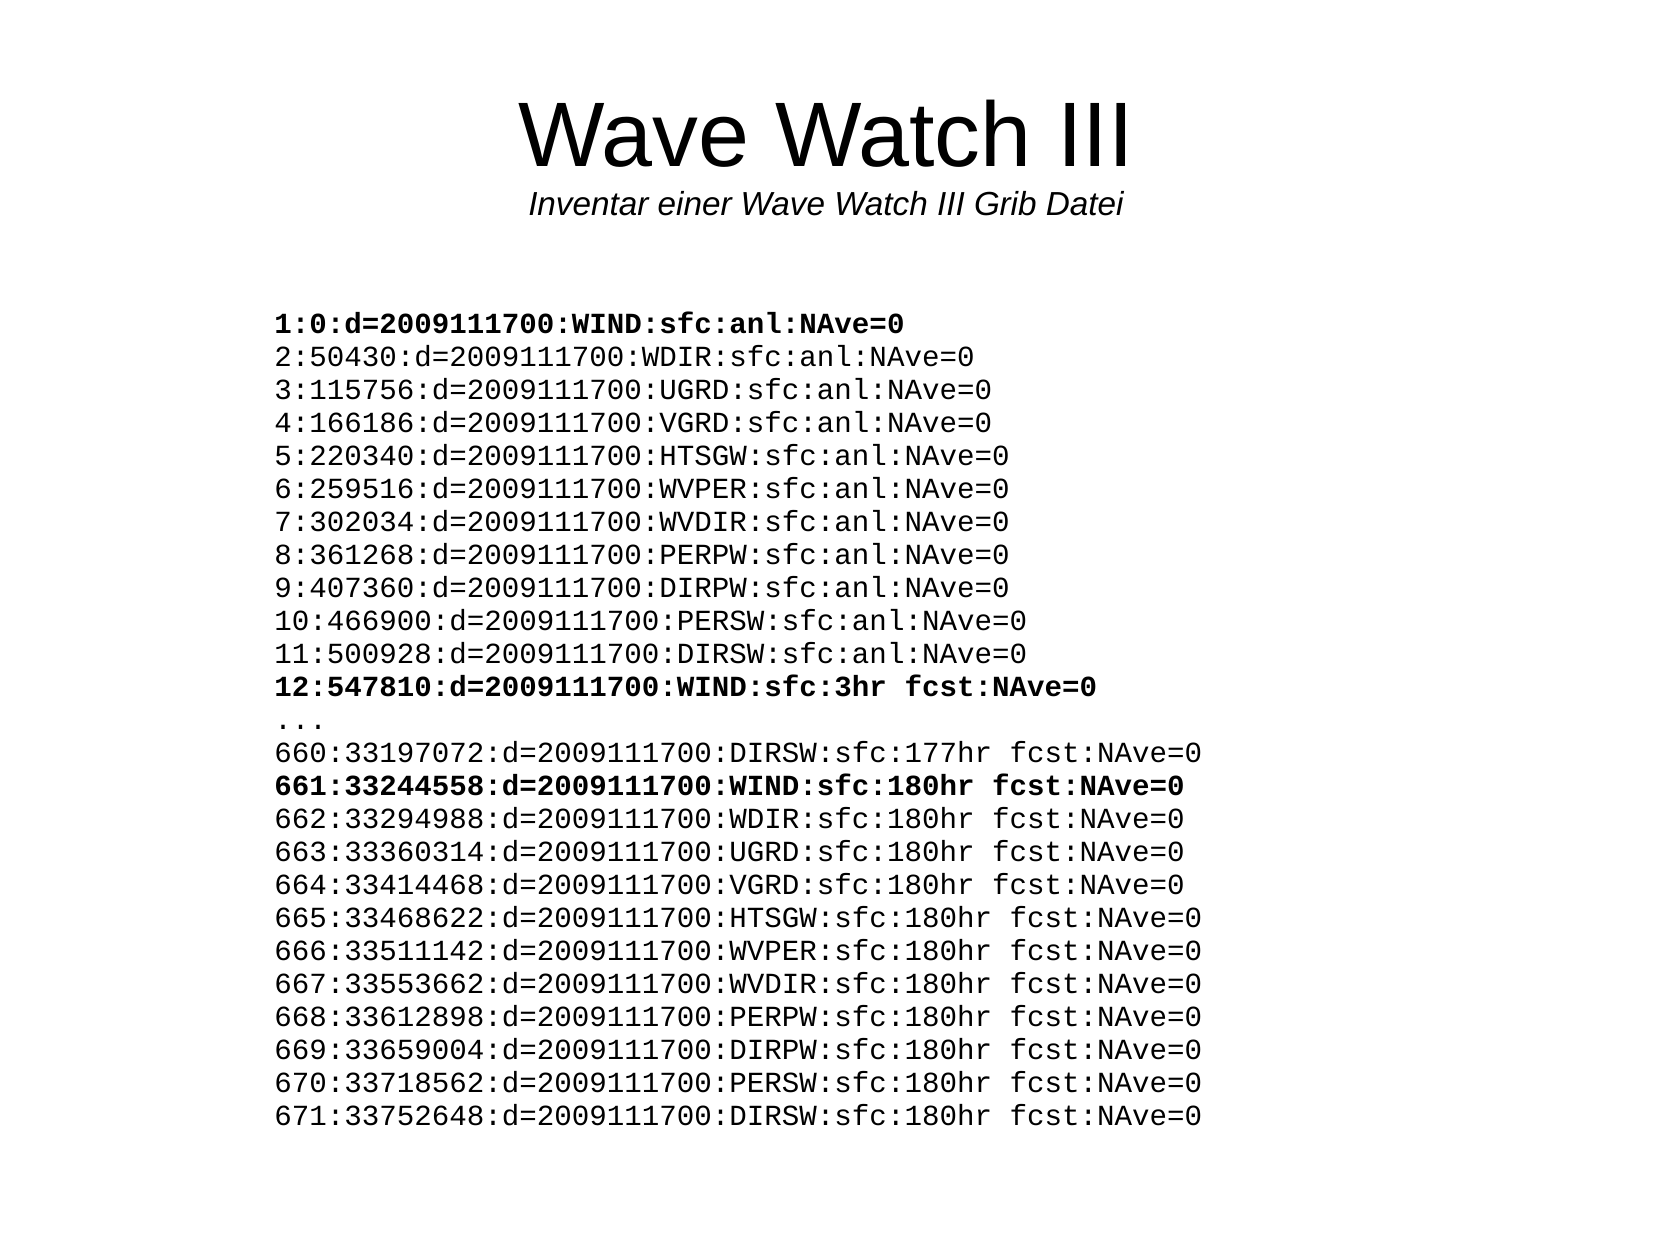

# Wave Watch III Inventar einer Wave Watch III Grib Datei
1:0:d=2009111700:WIND:sfc:anl:NAve=0
2:50430:d=2009111700:WDIR:sfc:anl:NAve=0
3:115756:d=2009111700:UGRD:sfc:anl:NAve=0
4:166186:d=2009111700:VGRD:sfc:anl:NAve=0
5:220340:d=2009111700:HTSGW:sfc:anl:NAve=0
6:259516:d=2009111700:WVPER:sfc:anl:NAve=0
7:302034:d=2009111700:WVDIR:sfc:anl:NAve=0
8:361268:d=2009111700:PERPW:sfc:anl:NAve=0
9:407360:d=2009111700:DIRPW:sfc:anl:NAve=0
10:466900:d=2009111700:PERSW:sfc:anl:NAve=0
11:500928:d=2009111700:DIRSW:sfc:anl:NAve=0
12:547810:d=2009111700:WIND:sfc:3hr fcst:NAve=0
...
660:33197072:d=2009111700:DIRSW:sfc:177hr fcst:NAve=0
661:33244558:d=2009111700:WIND:sfc:180hr fcst:NAve=0
662:33294988:d=2009111700:WDIR:sfc:180hr fcst:NAve=0
663:33360314:d=2009111700:UGRD:sfc:180hr fcst:NAve=0
664:33414468:d=2009111700:VGRD:sfc:180hr fcst:NAve=0
665:33468622:d=2009111700:HTSGW:sfc:180hr fcst:NAve=0
666:33511142:d=2009111700:WVPER:sfc:180hr fcst:NAve=0
667:33553662:d=2009111700:WVDIR:sfc:180hr fcst:NAve=0
668:33612898:d=2009111700:PERPW:sfc:180hr fcst:NAve=0
669:33659004:d=2009111700:DIRPW:sfc:180hr fcst:NAve=0
670:33718562:d=2009111700:PERSW:sfc:180hr fcst:NAve=0
671:33752648:d=2009111700:DIRSW:sfc:180hr fcst:NAve=0